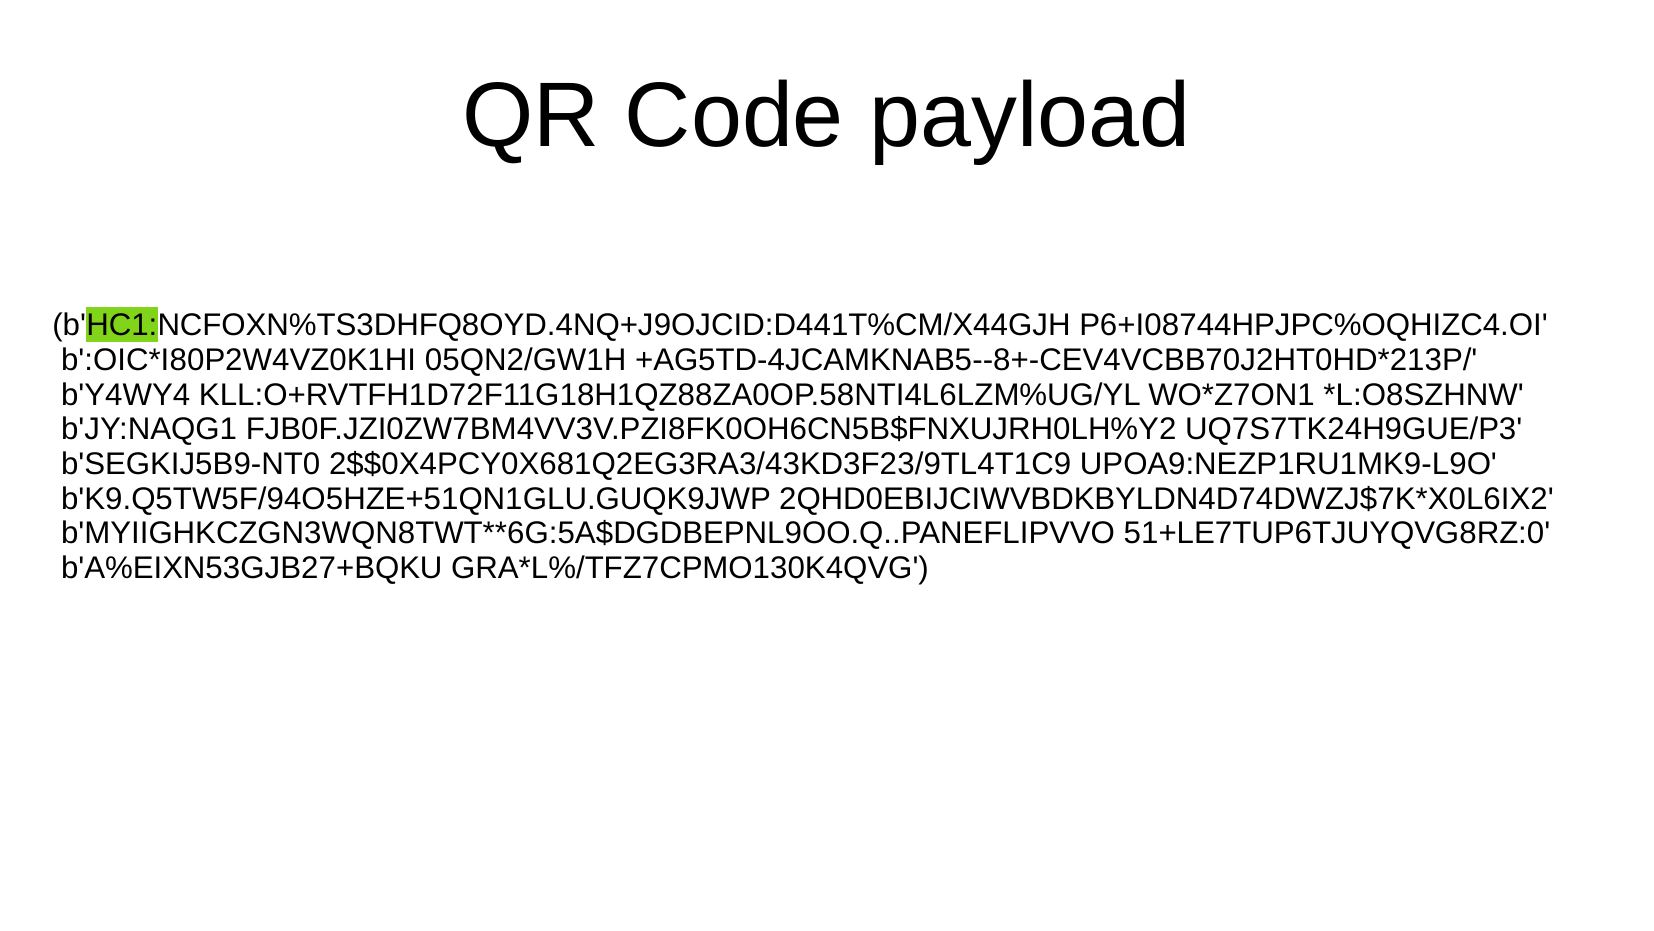

# QR Code payload
(b'HC1:NCFOXN%TS3DHFQ8OYD.4NQ+J9OJCID:D441T%CM/X44GJH P6+I08744HPJPC%OQHIZC4.OI'
 b':OIC*I80P2W4VZ0K1HI 05QN2/GW1H +AG5TD-4JCAMKNAB5--8+-CEV4VCBB70J2HT0HD*213P/'
 b'Y4WY4 KLL:O+RVTFH1D72F11G18H1QZ88ZA0OP.58NTI4L6LZM%UG/YL WO*Z7ON1 *L:O8SZHNW'
 b'JY:NAQG1 FJB0F.JZI0ZW7BM4VV3V.PZI8FK0OH6CN5B$FNXUJRH0LH%Y2 UQ7S7TK24H9GUE/P3'
 b'SEGKIJ5B9-NT0 2$$0X4PCY0X681Q2EG3RA3/43KD3F23/9TL4T1C9 UPOA9:NEZP1RU1MK9-L9O'
 b'K9.Q5TW5F/94O5HZE+51QN1GLU.GUQK9JWP 2QHD0EBIJCIWVBDKBYLDN4D74DWZJ$7K*X0L6IX2'
 b'MYIIGHKCZGN3WQN8TWT**6G:5A$DGDBEPNL9OO.Q..PANEFLIPVVO 51+LE7TUP6TJUYQVG8RZ:0'
 b'A%EIXN53GJB27+BQKU GRA*L%/TFZ7CPMO130K4QVG')